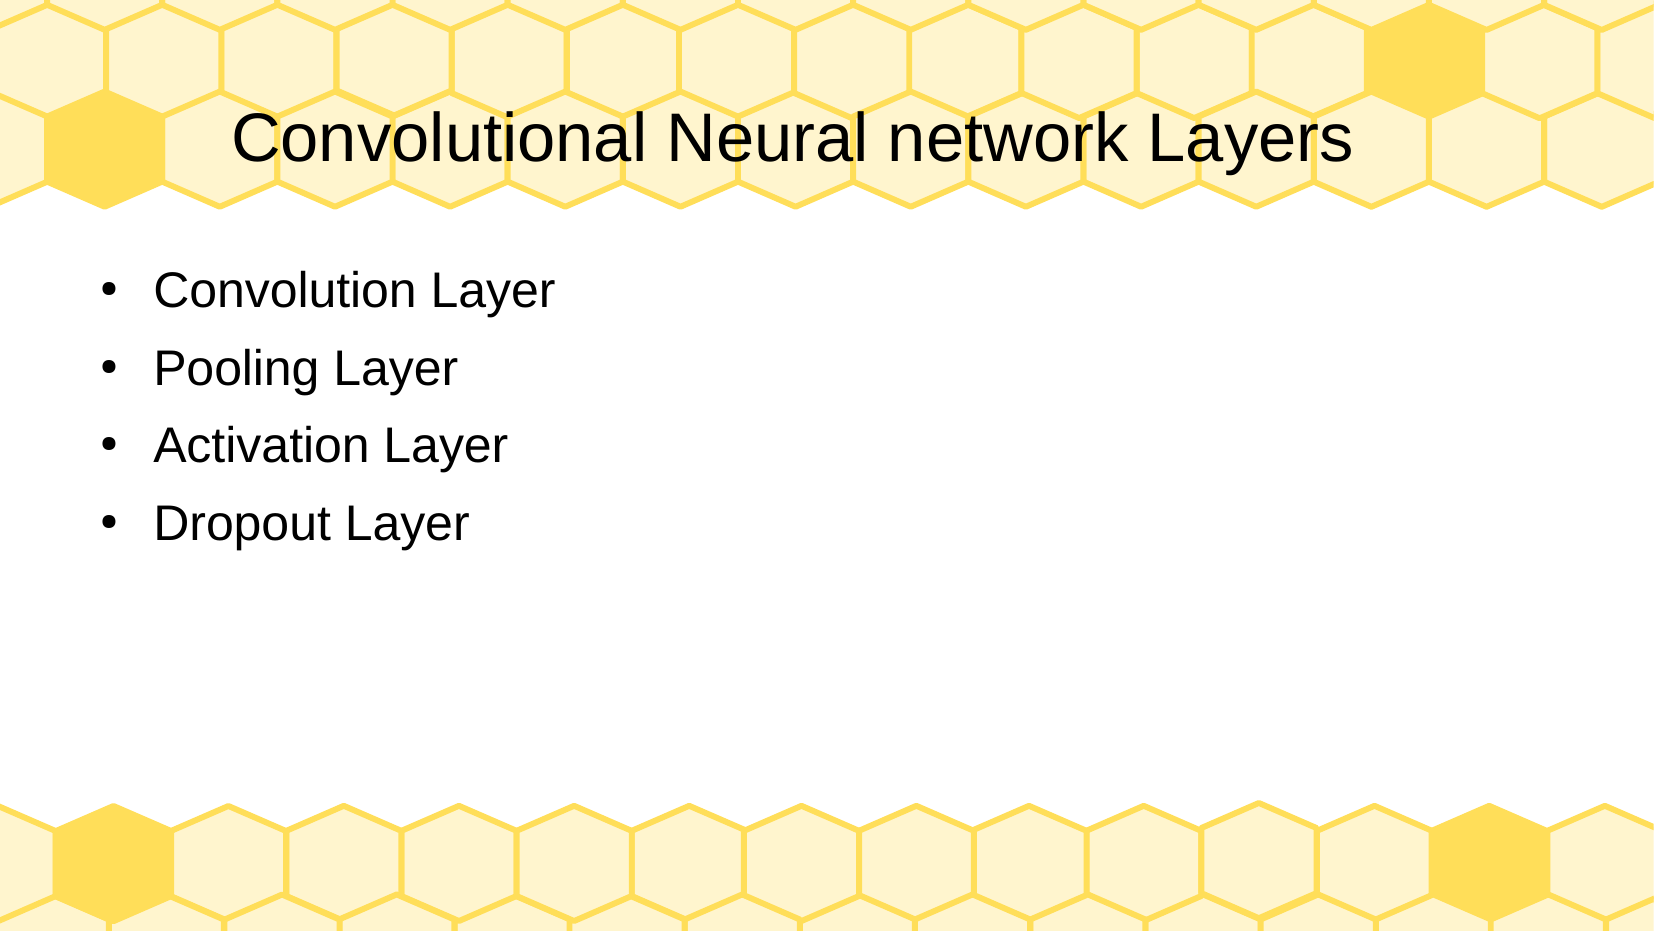

# Convolutional Neural network Layers
Convolution Layer
Pooling Layer
Activation Layer
Dropout Layer